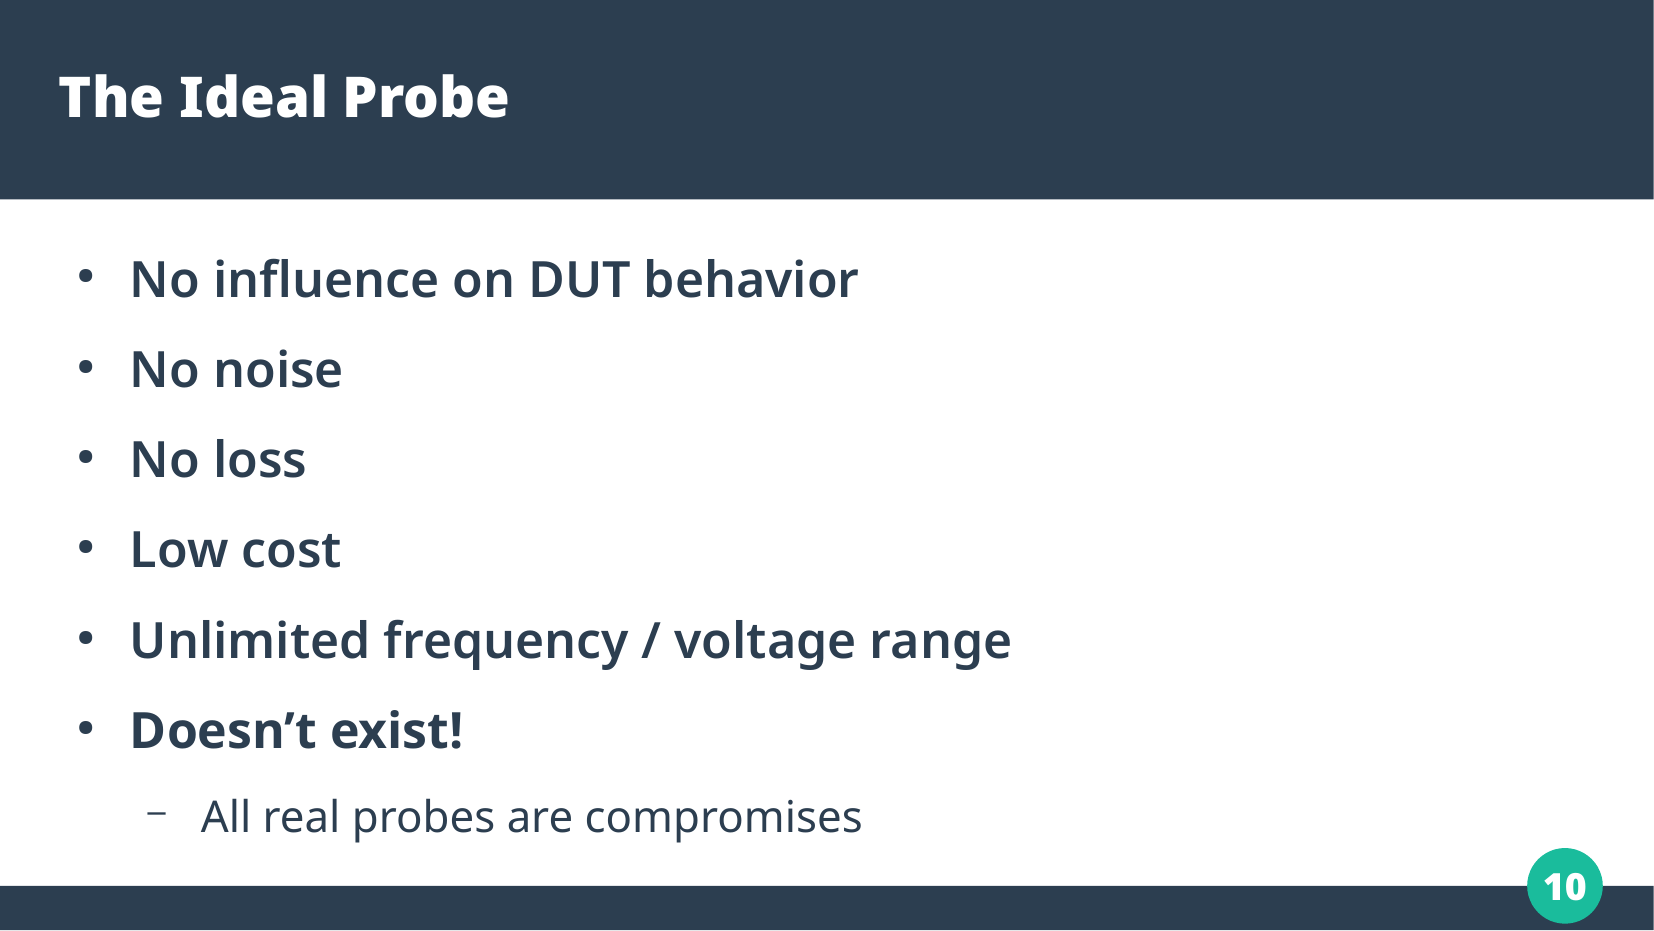

# The Ideal Probe
No influence on DUT behavior
No noise
No loss
Low cost
Unlimited frequency / voltage range
Doesn’t exist!
All real probes are compromises